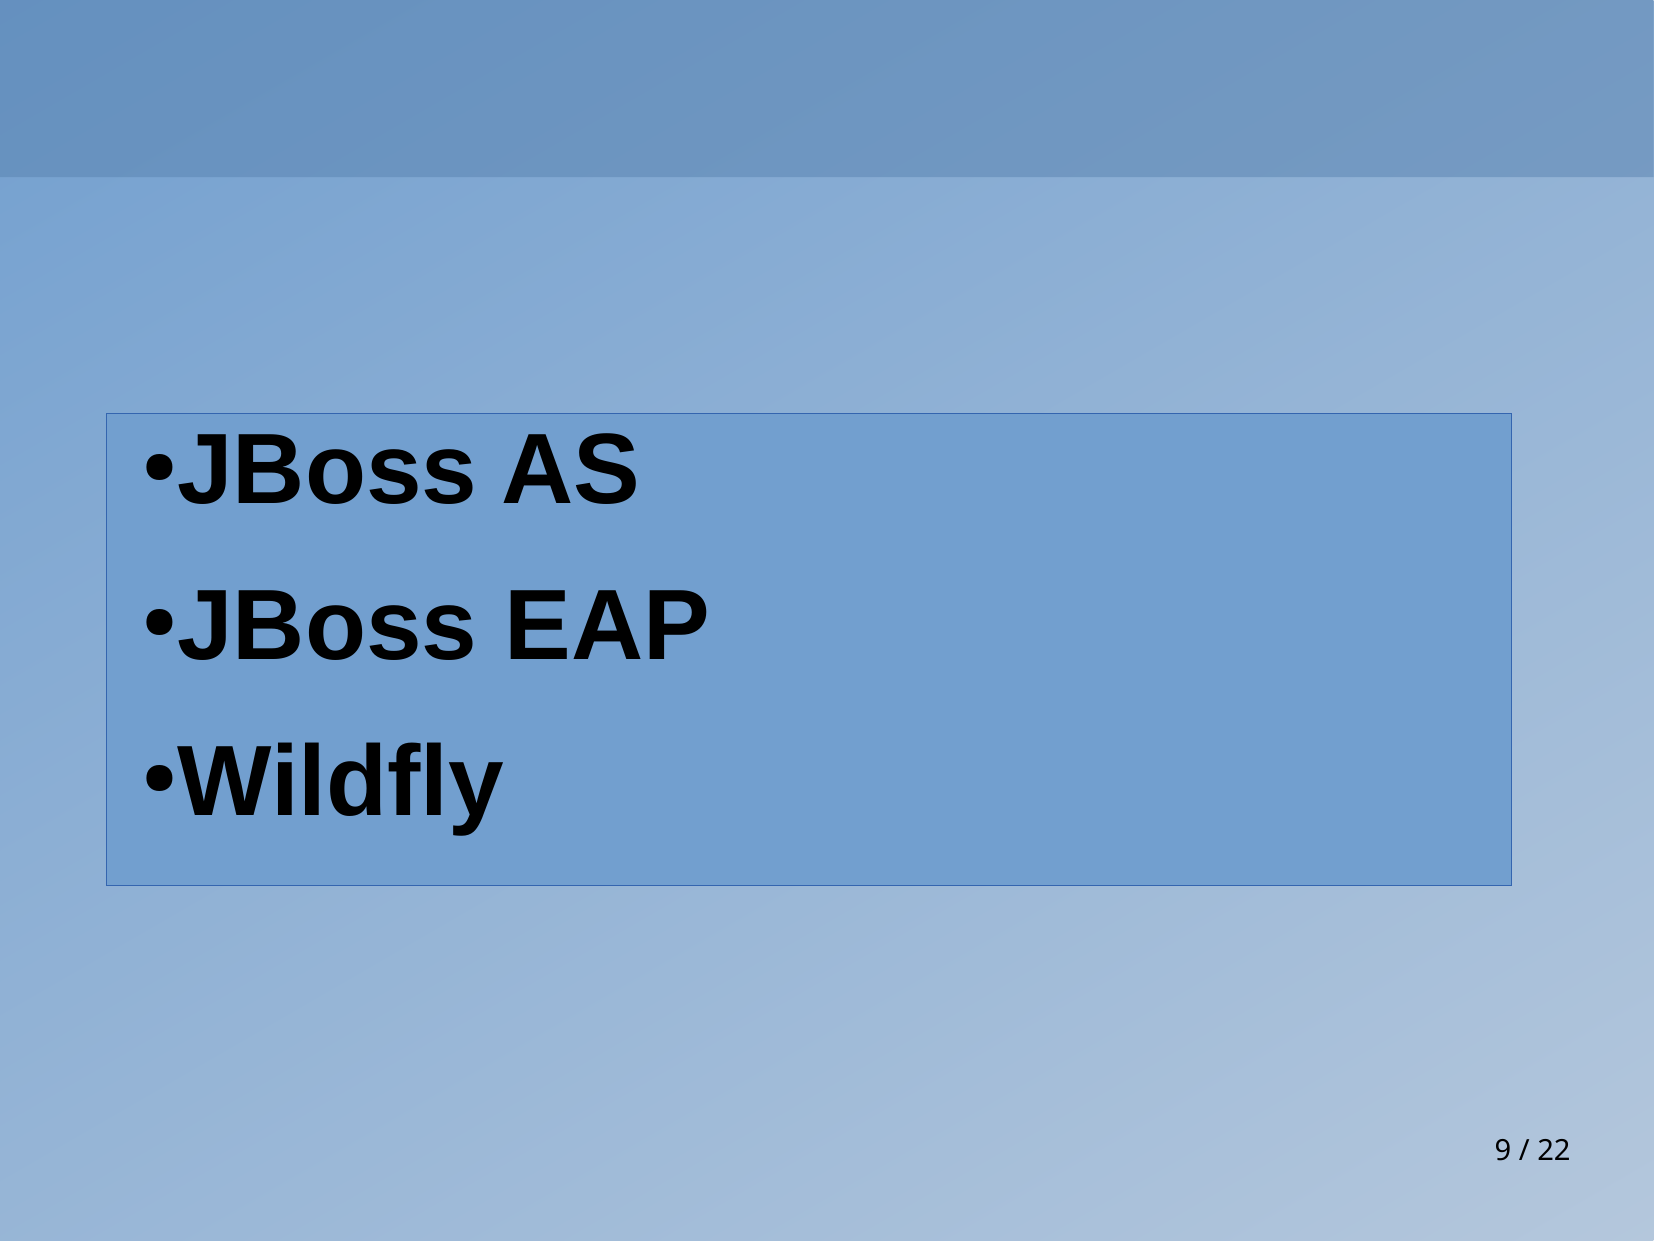

#
JBoss AS
JBoss EAP
Wildfly
9